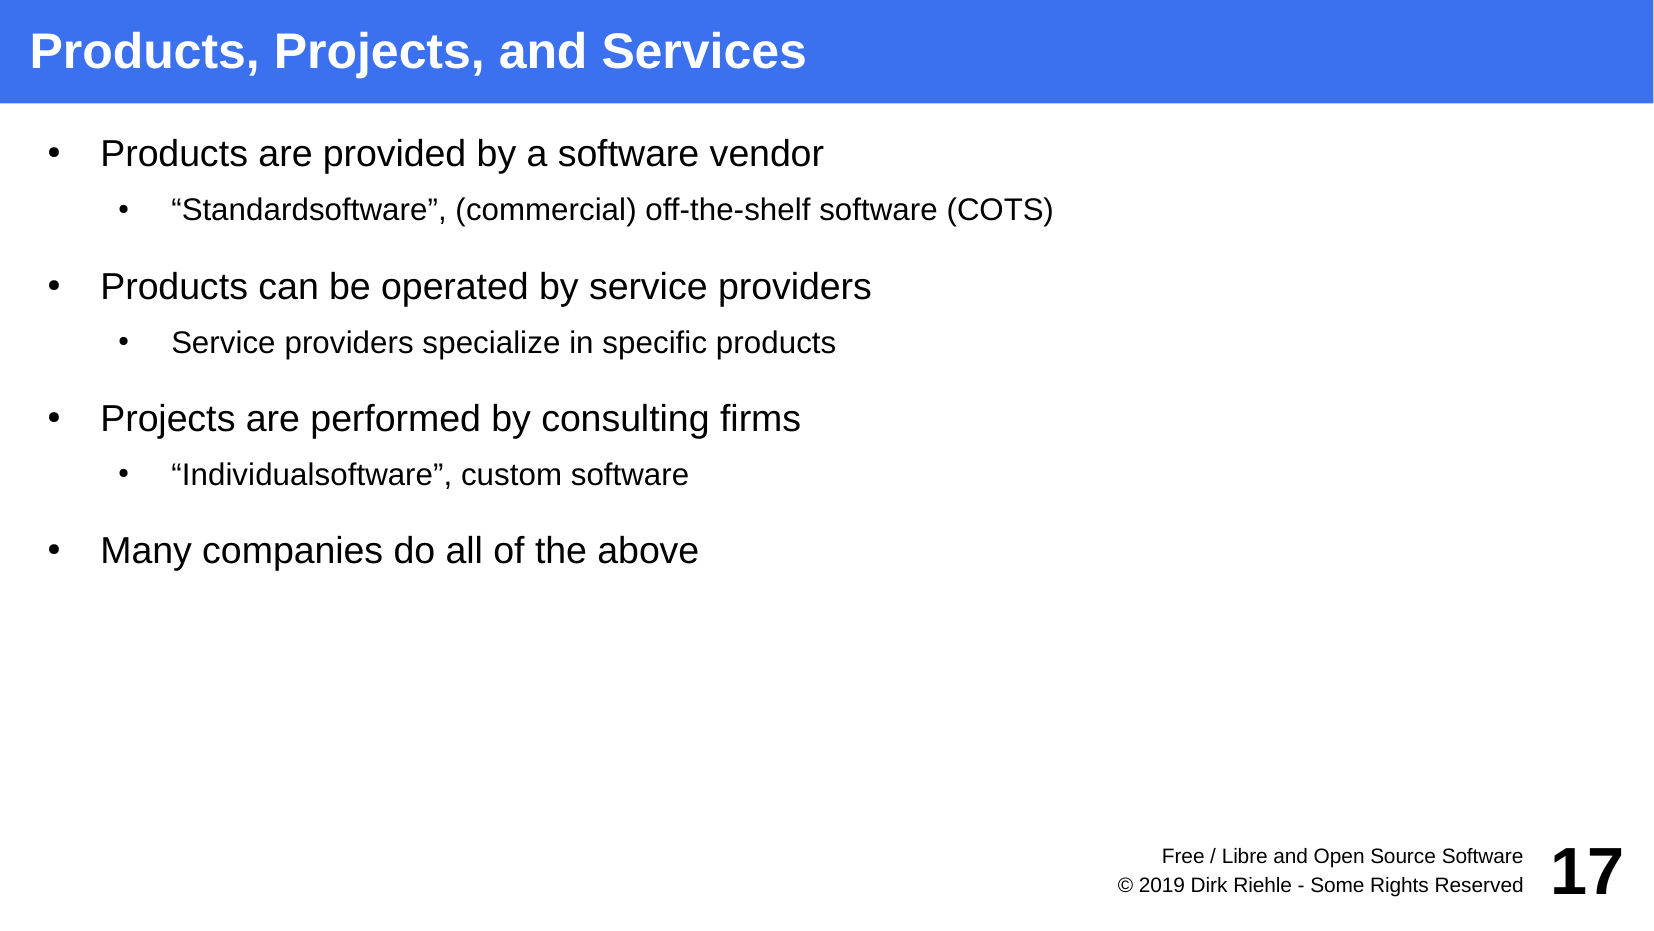

# Products, Projects, and Services
Products are provided by a software vendor
“Standardsoftware”, (commercial) off-the-shelf software (COTS)
Products can be operated by service providers
Service providers specialize in specific products
Projects are performed by consulting firms
“Individualsoftware”, custom software
Many companies do all of the above
Free / Libre and Open Source Software
17
© 2019 Dirk Riehle - Some Rights Reserved